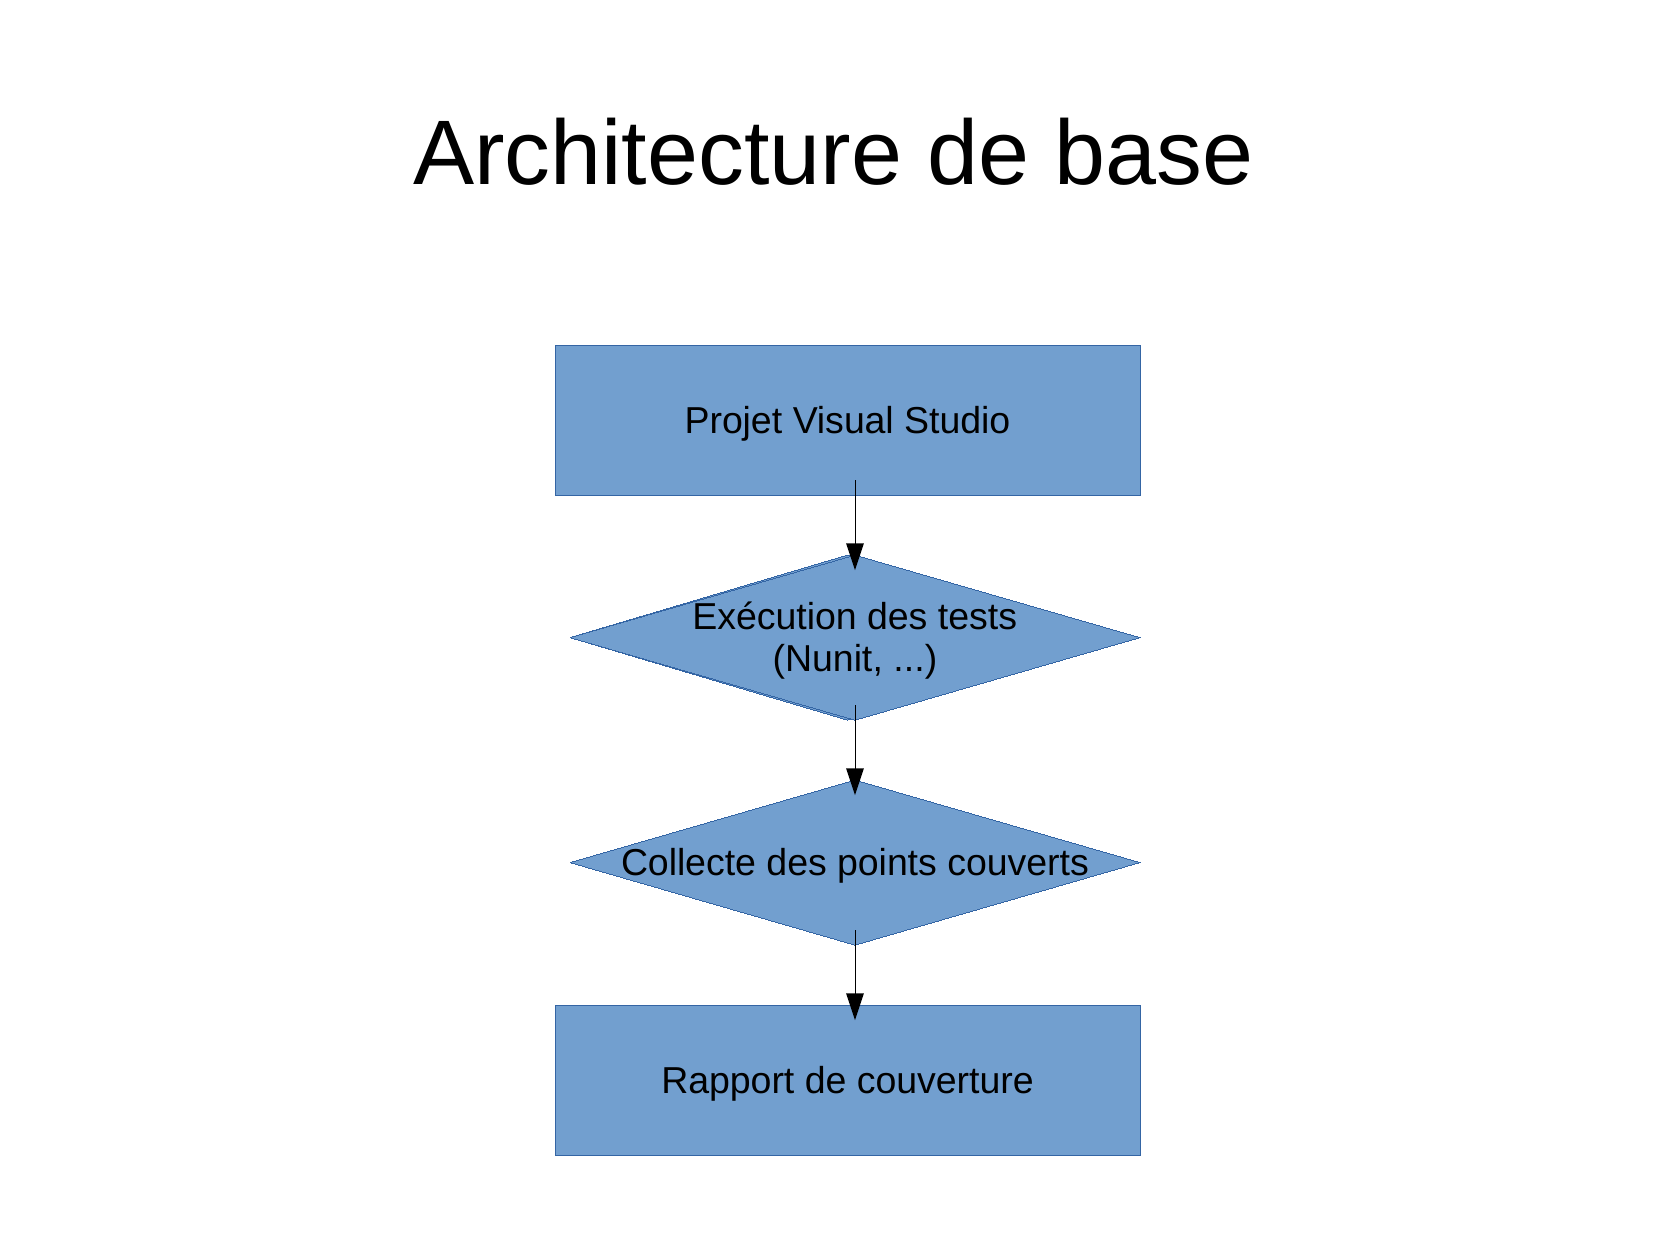

# Architecture de base
Projet Visual Studio
Exécution des tests
Exécution des tests
(Nunit, ...)
Collecte des points couverts
Rapport de couverture